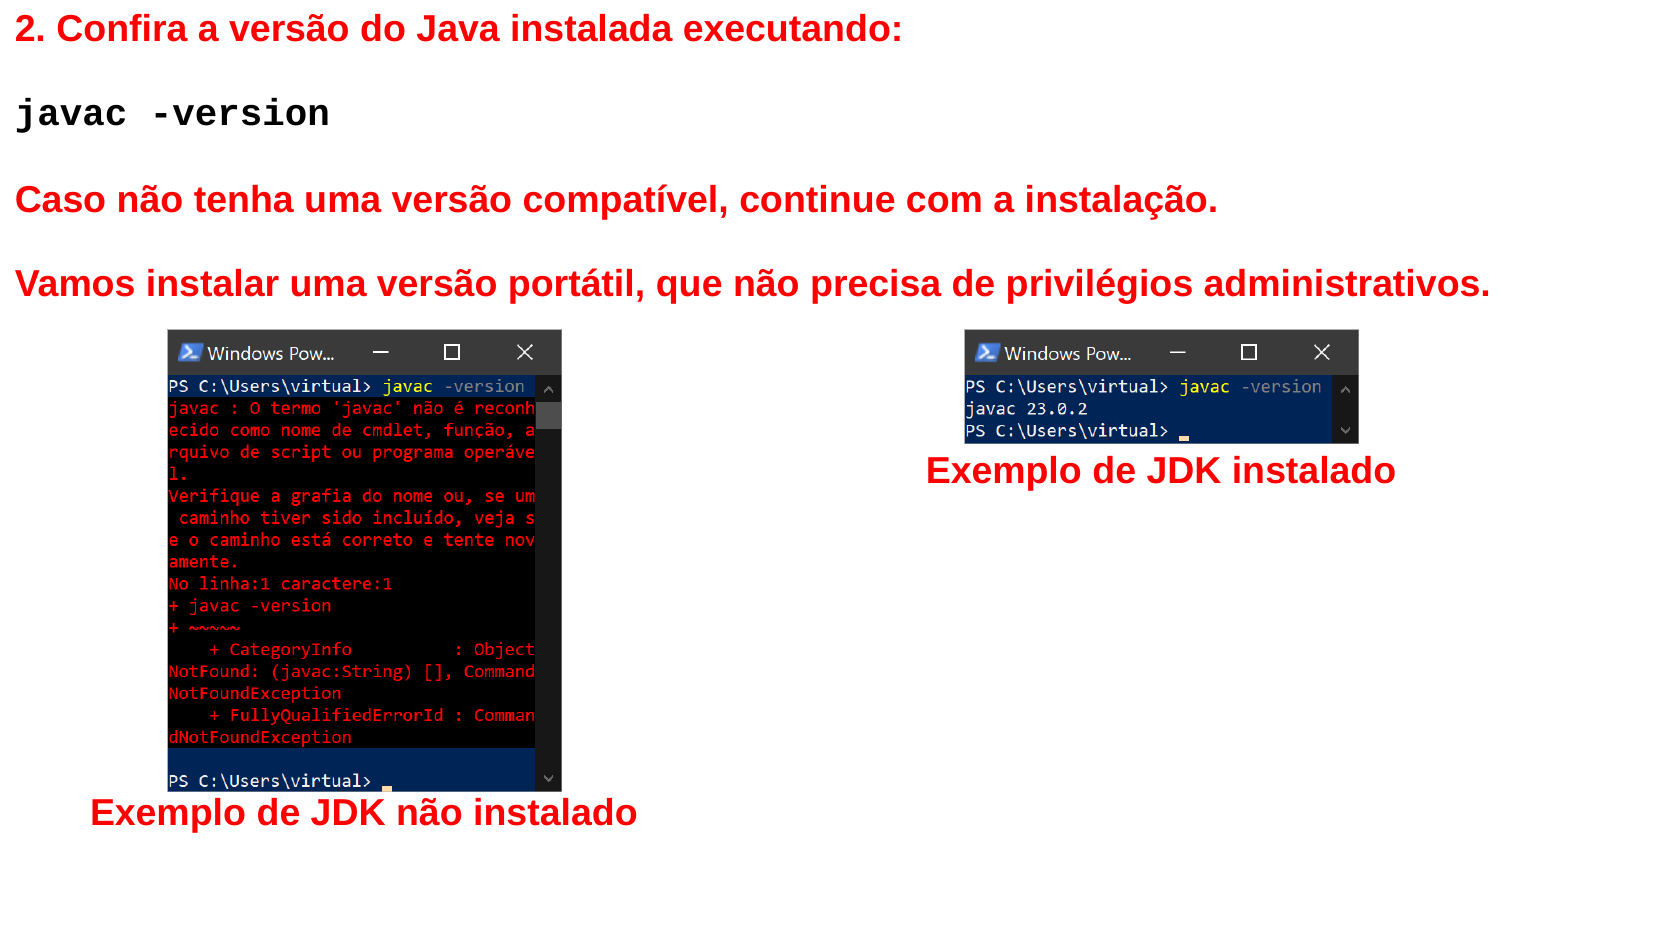

2. Confira a versão do Java instalada executando:
javac -version
Caso não tenha uma versão compatível, continue com a instalação.
Vamos instalar uma versão portátil, que não precisa de privilégios administrativos.
Exemplo de JDK não instalado
Exemplo de JDK instalado